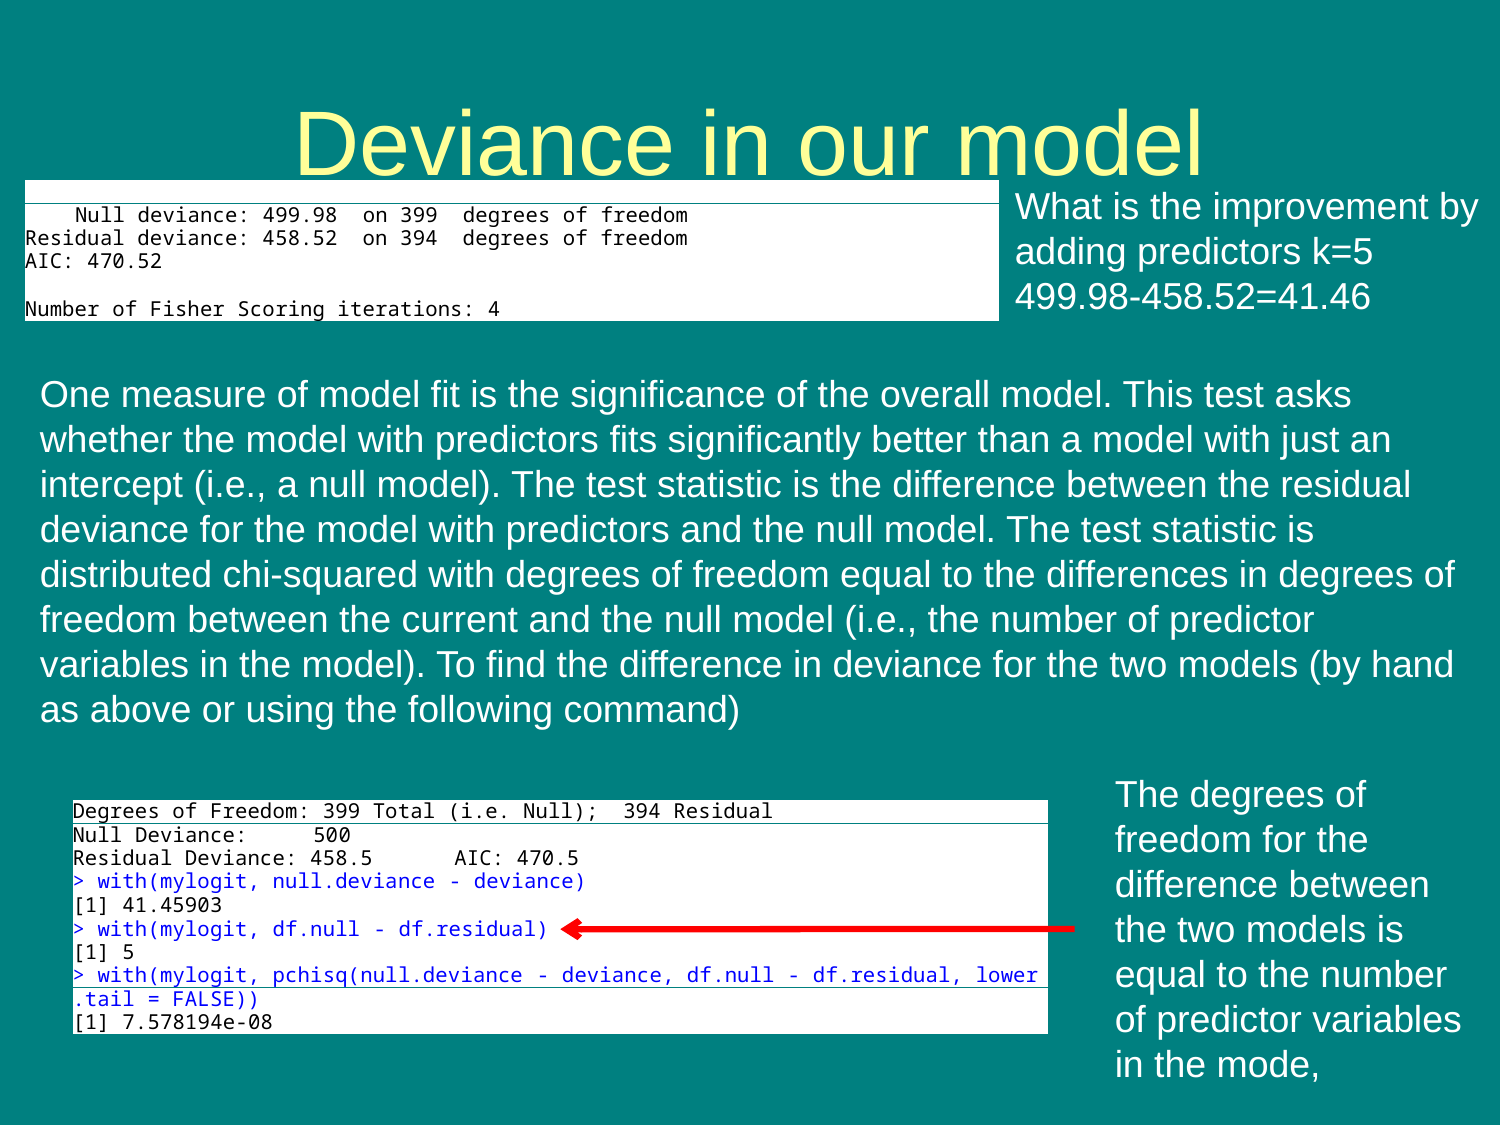

# Deviance in our model
What is the improvement by adding predictors k=5
499.98-458.52=41.46
One measure of model fit is the significance of the overall model. This test asks whether the model with predictors fits significantly better than a model with just an intercept (i.e., a null model). The test statistic is the difference between the residual deviance for the model with predictors and the null model. The test statistic is distributed chi-squared with degrees of freedom equal to the differences in degrees of freedom between the current and the null model (i.e., the number of predictor variables in the model). To find the difference in deviance for the two models (by hand as above or using the following command)
The degrees of freedom for the difference between the two models is equal to the number of predictor variables in the mode,